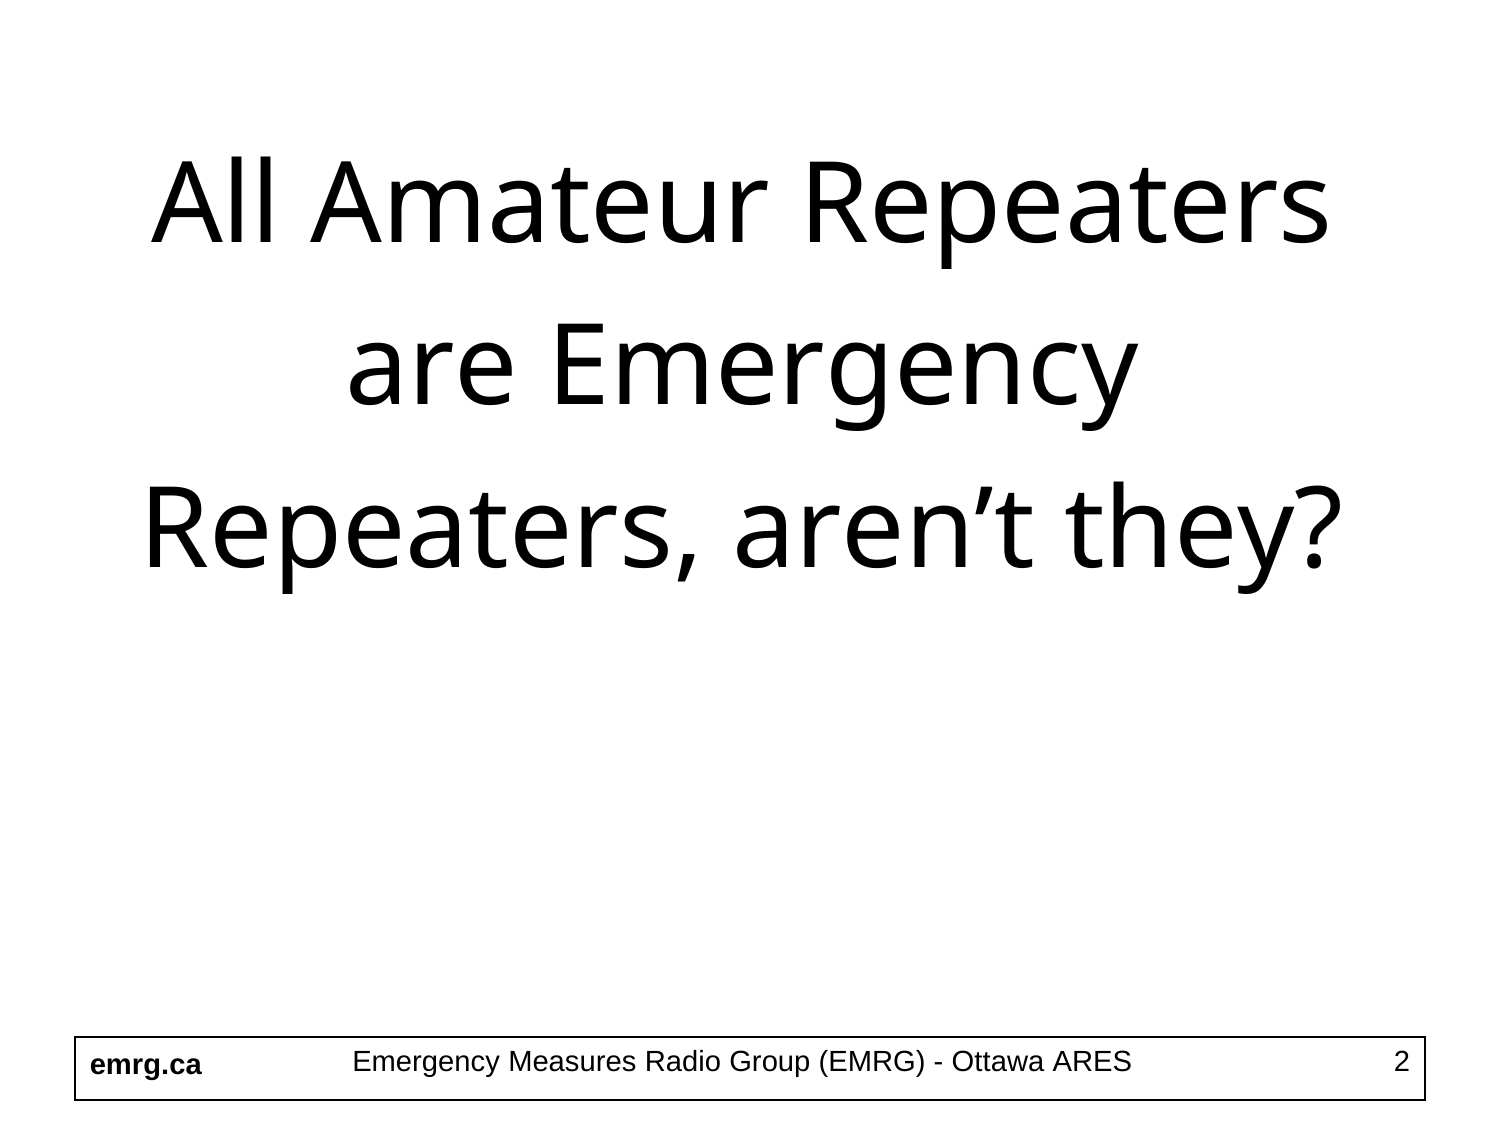

All Amateur Repeaters are Emergency Repeaters, aren’t they?
Emergency Measures Radio Group (EMRG) - Ottawa ARES
2